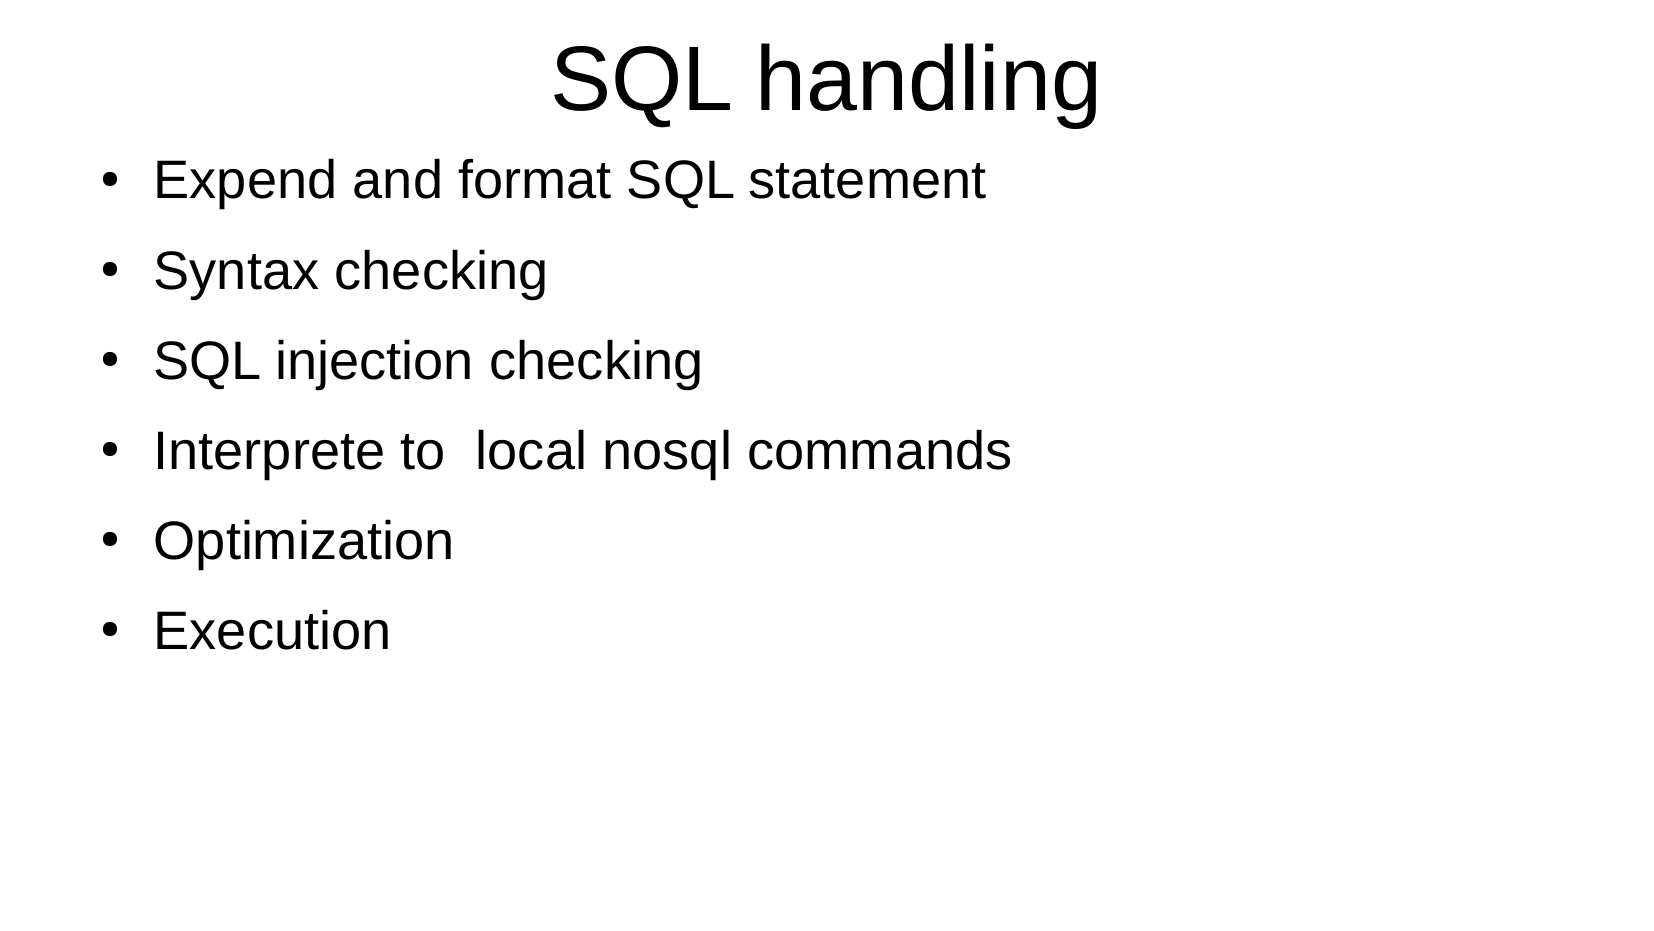

# SQL handling
Expend and format SQL statement
Syntax checking
SQL injection checking
Interprete to local nosql commands
Optimization
Execution